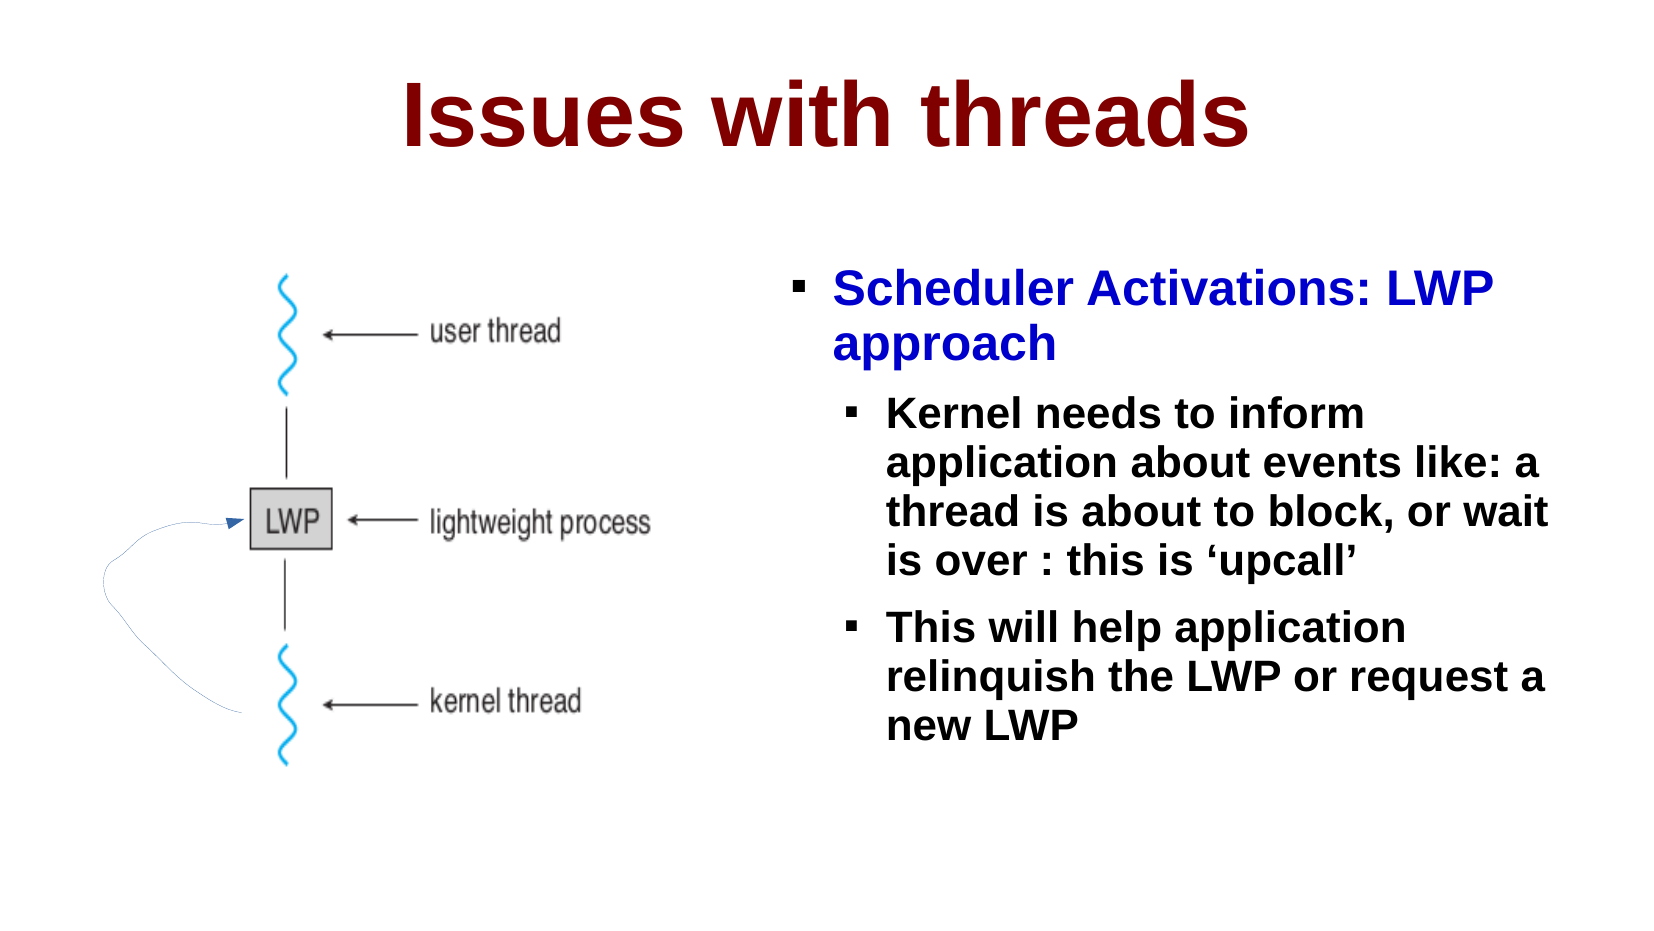

# Issues with threads
Scheduler Activations: LWP approach
Kernel needs to inform application about events like: a thread is about to block, or wait is over : this is ‘upcall’
This will help application relinquish the LWP or request a new LWP